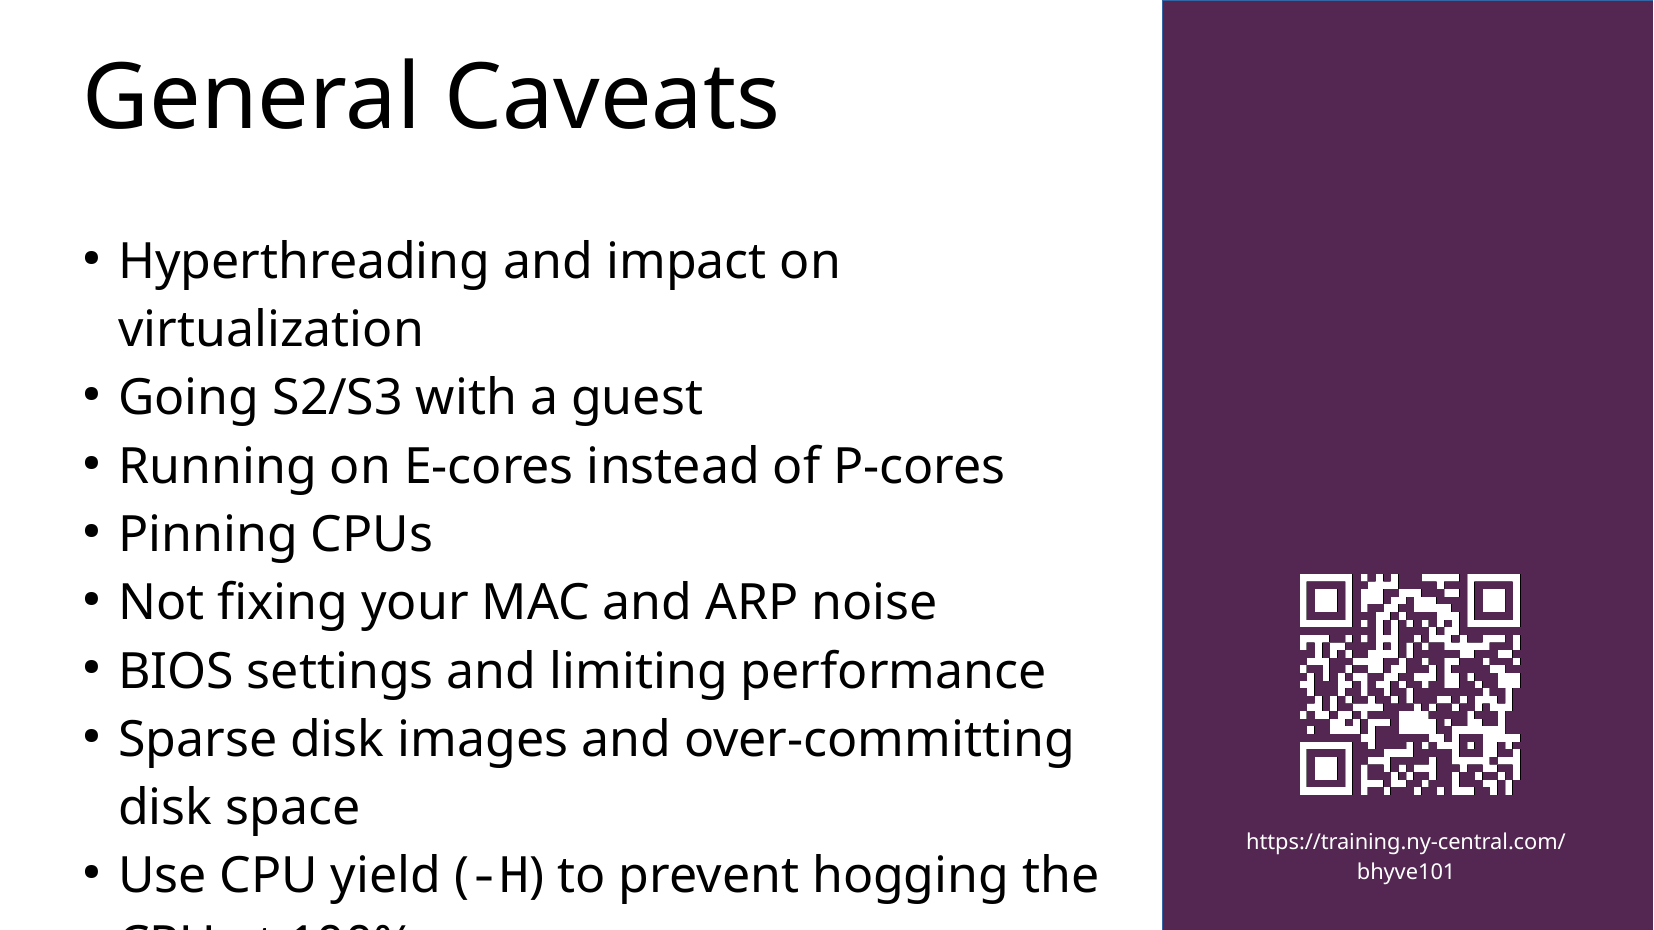

# General Caveats
Hyperthreading and impact on virtualization
Going S2/S3 with a guest
Running on E-cores instead of P-cores
Pinning CPUs
Not fixing your MAC and ARP noise
BIOS settings and limiting performance
Sparse disk images and over-committing disk space
Use CPU yield (-H) to prevent hogging the CPU at 100% use
https://training.ny-central.com/bhyve101